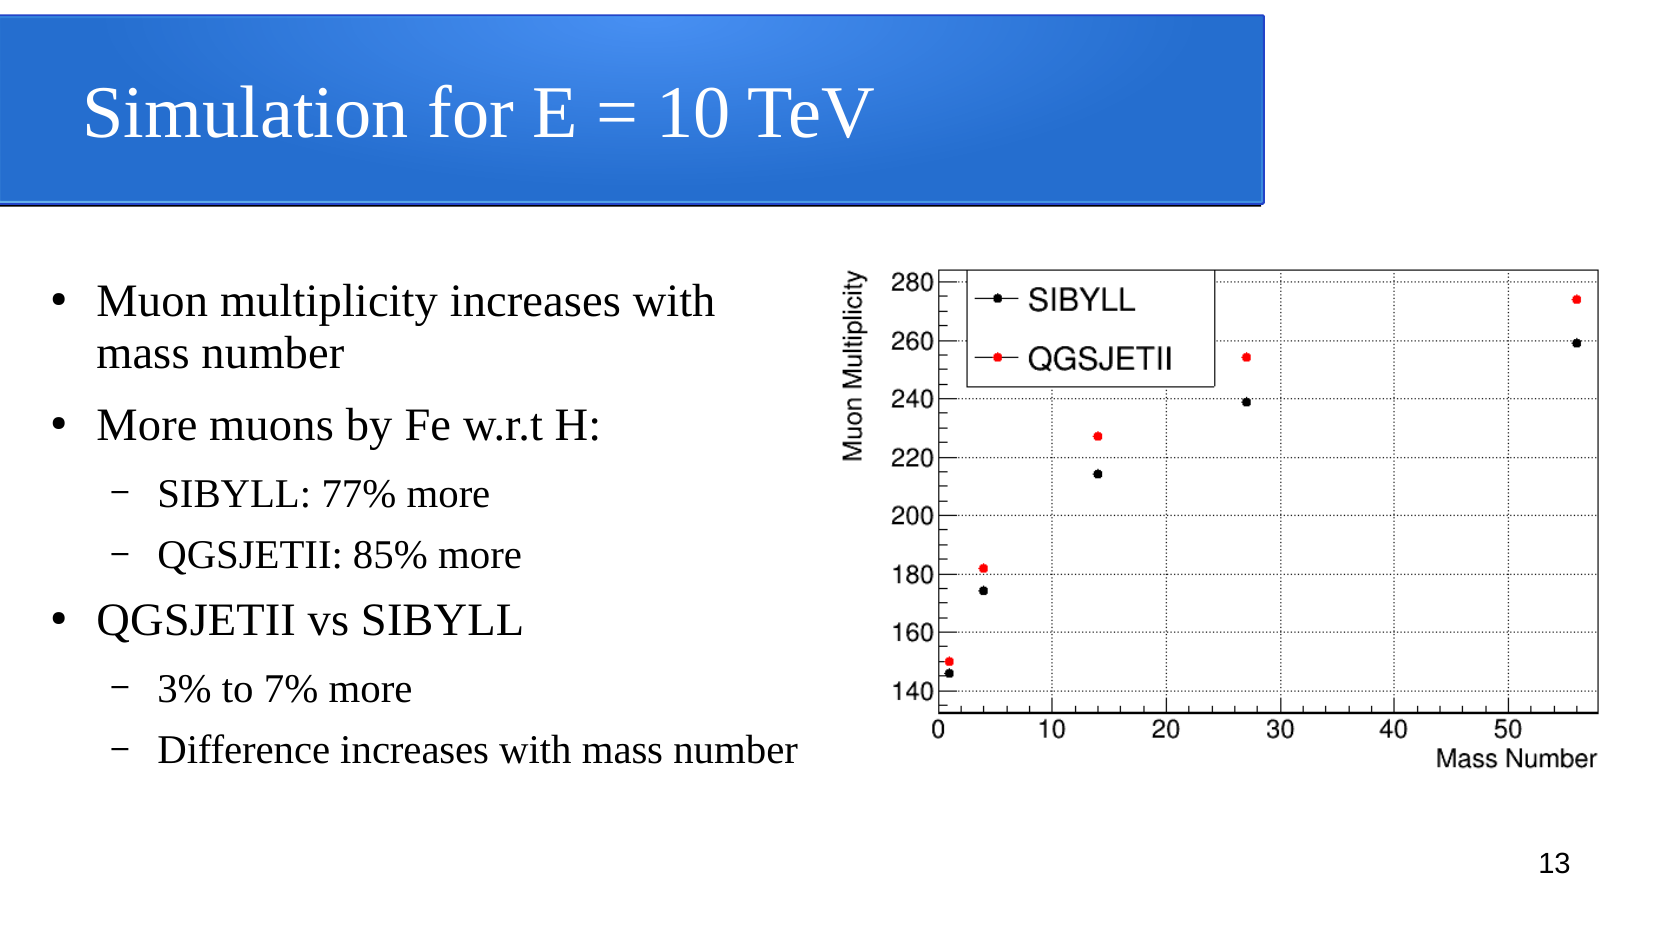

# Simulation for E = 10 TeV
Muon multiplicity increases with mass number
More muons by Fe w.r.t H:
SIBYLL: 77% more
QGSJETII: 85% more
QGSJETII vs SIBYLL
3% to 7% more
Difference increases with mass number